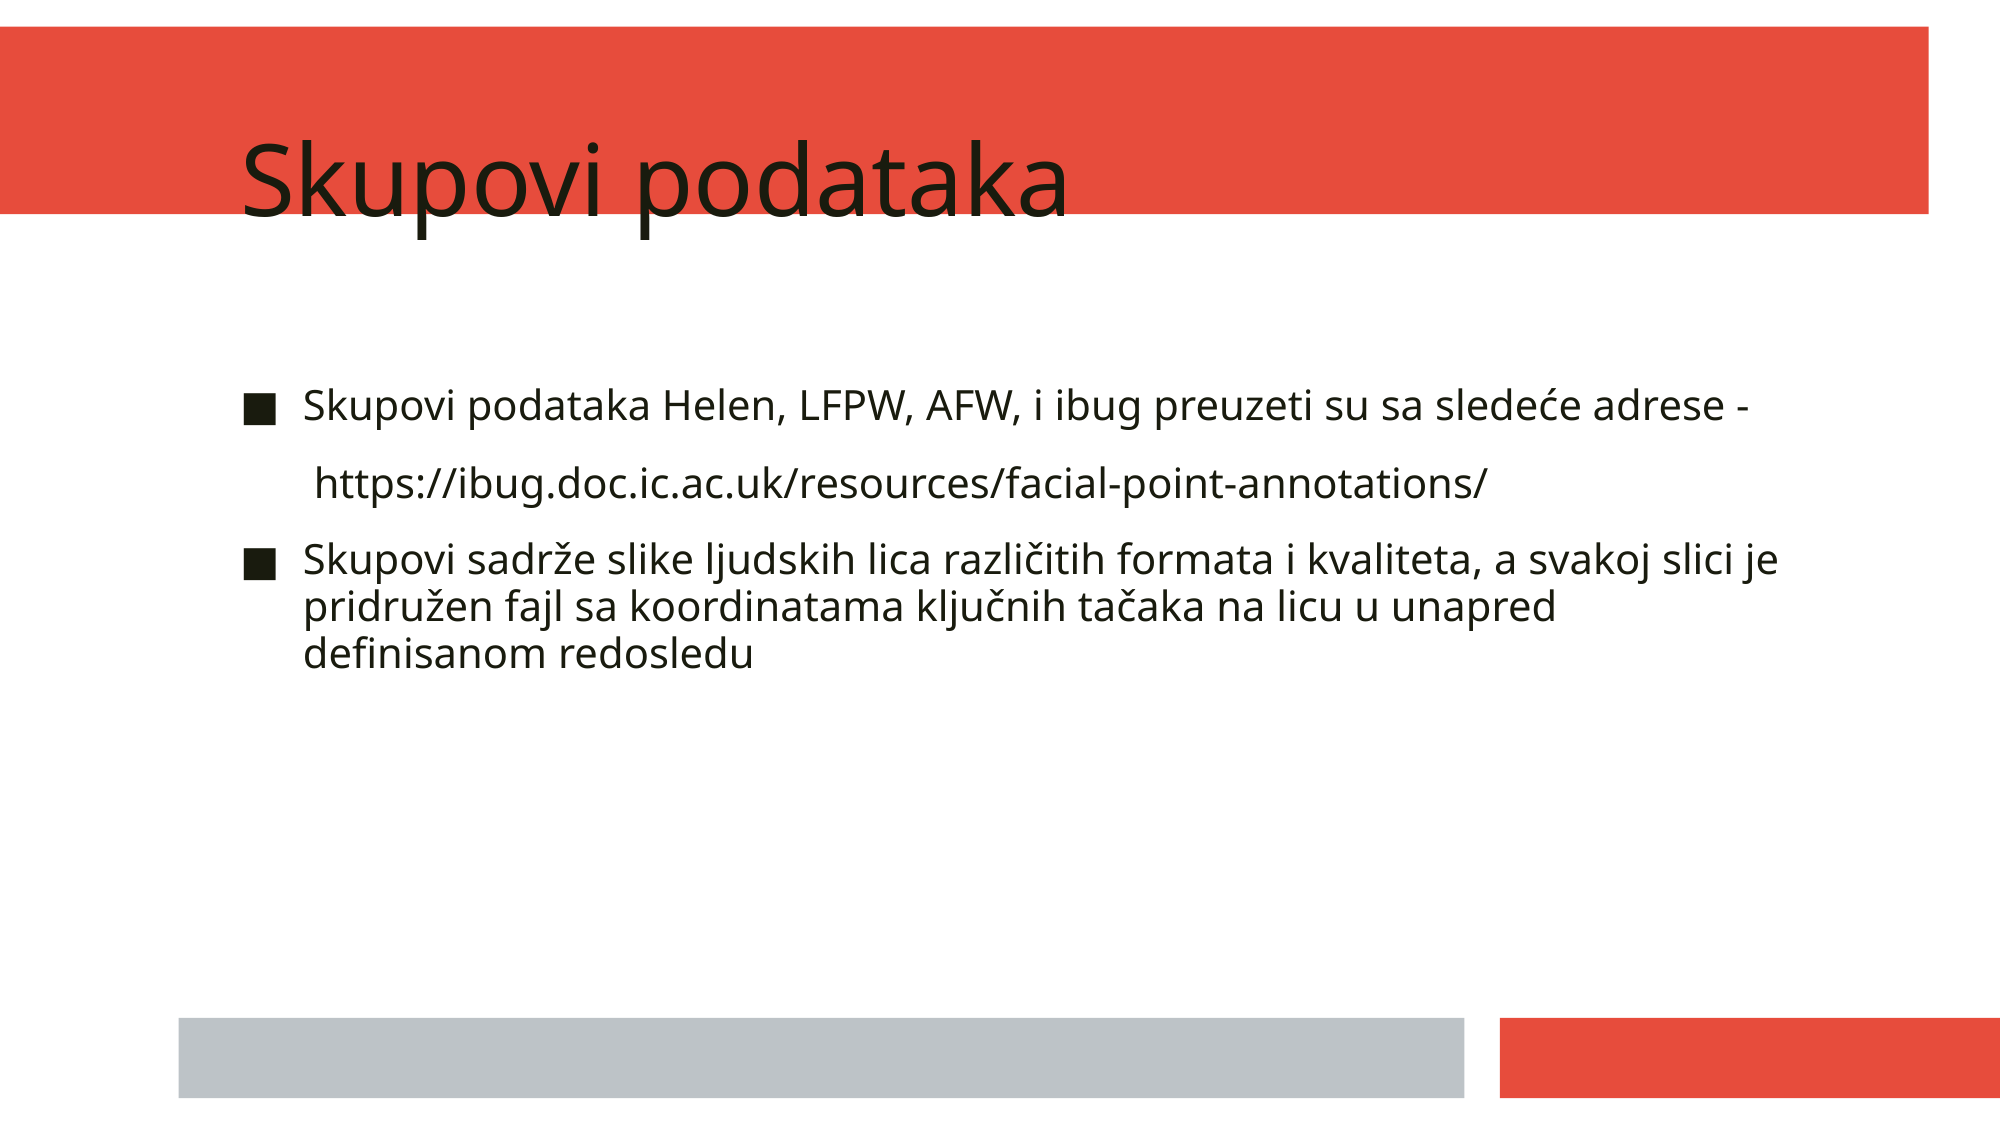

# Skupovi podataka
Skupovi podataka Helen, LFPW, AFW, i ibug preuzeti su sa sledeće adrese -
 https://ibug.doc.ic.ac.uk/resources/facial-point-annotations/
Skupovi sadrže slike ljudskih lica različitih formata i kvaliteta, a svakoj slici je pridružen fajl sa koordinatama ključnih tačaka na licu u unapred definisanom redosledu